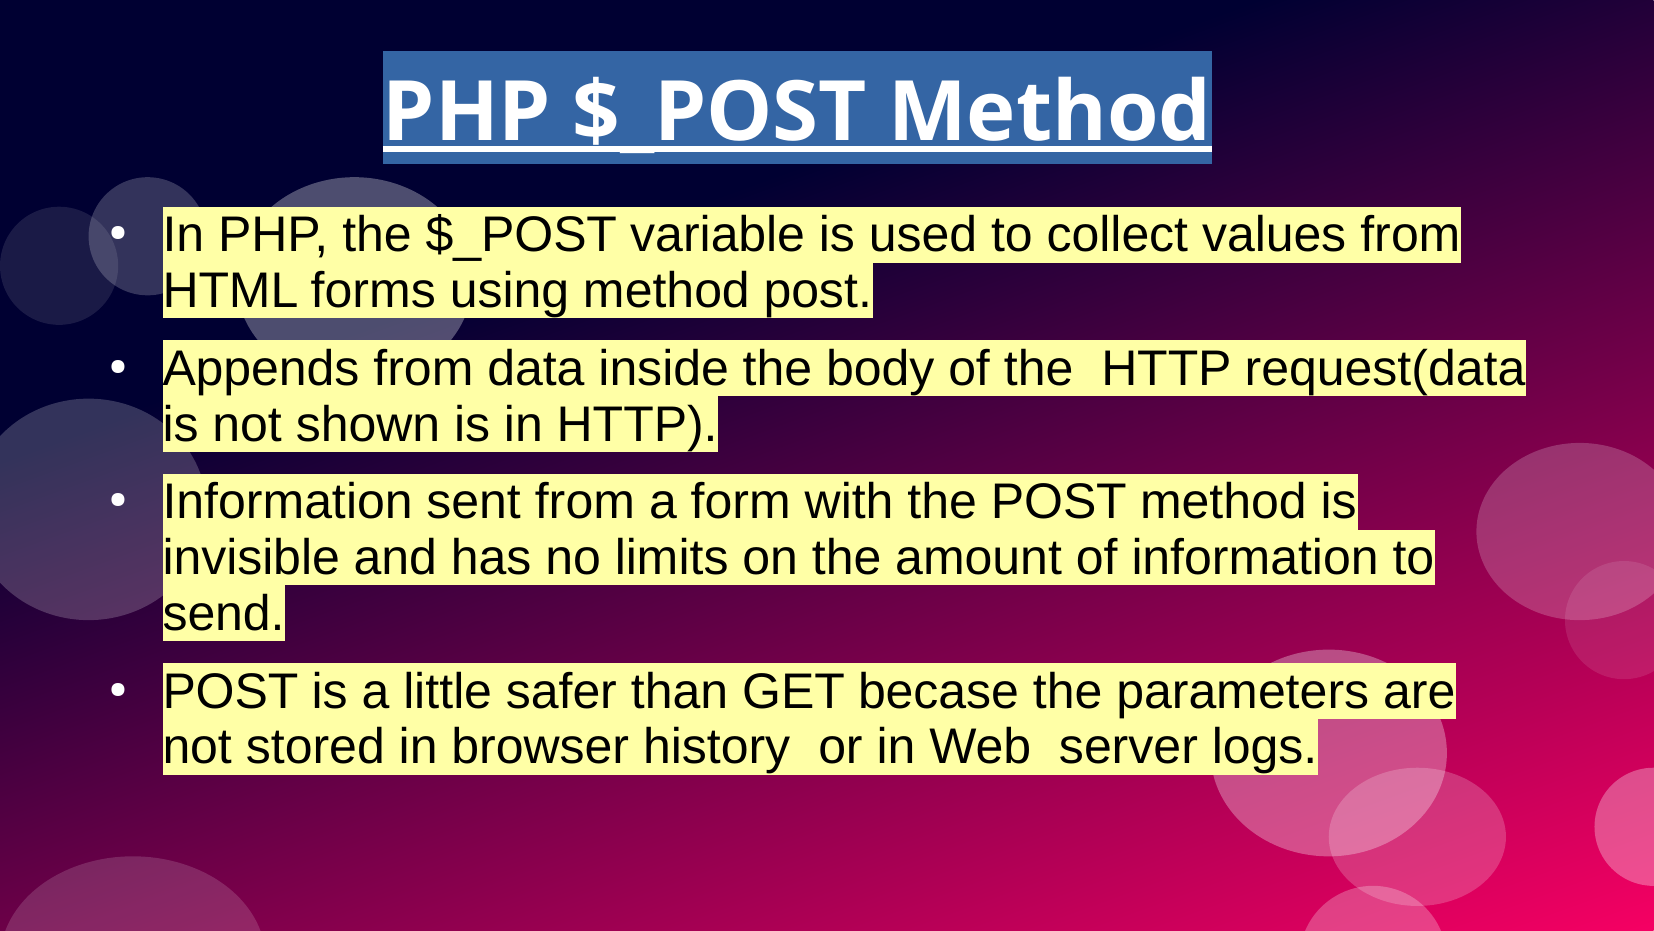

# PHP $_POST Method
In PHP, the $_POST variable is used to collect values from HTML forms using method post.
Appends from data inside the body of the HTTP request(data is not shown is in HTTP).
Information sent from a form with the POST method is invisible and has no limits on the amount of information to send.
POST is a little safer than GET becase the parameters are not stored in browser history or in Web server logs.